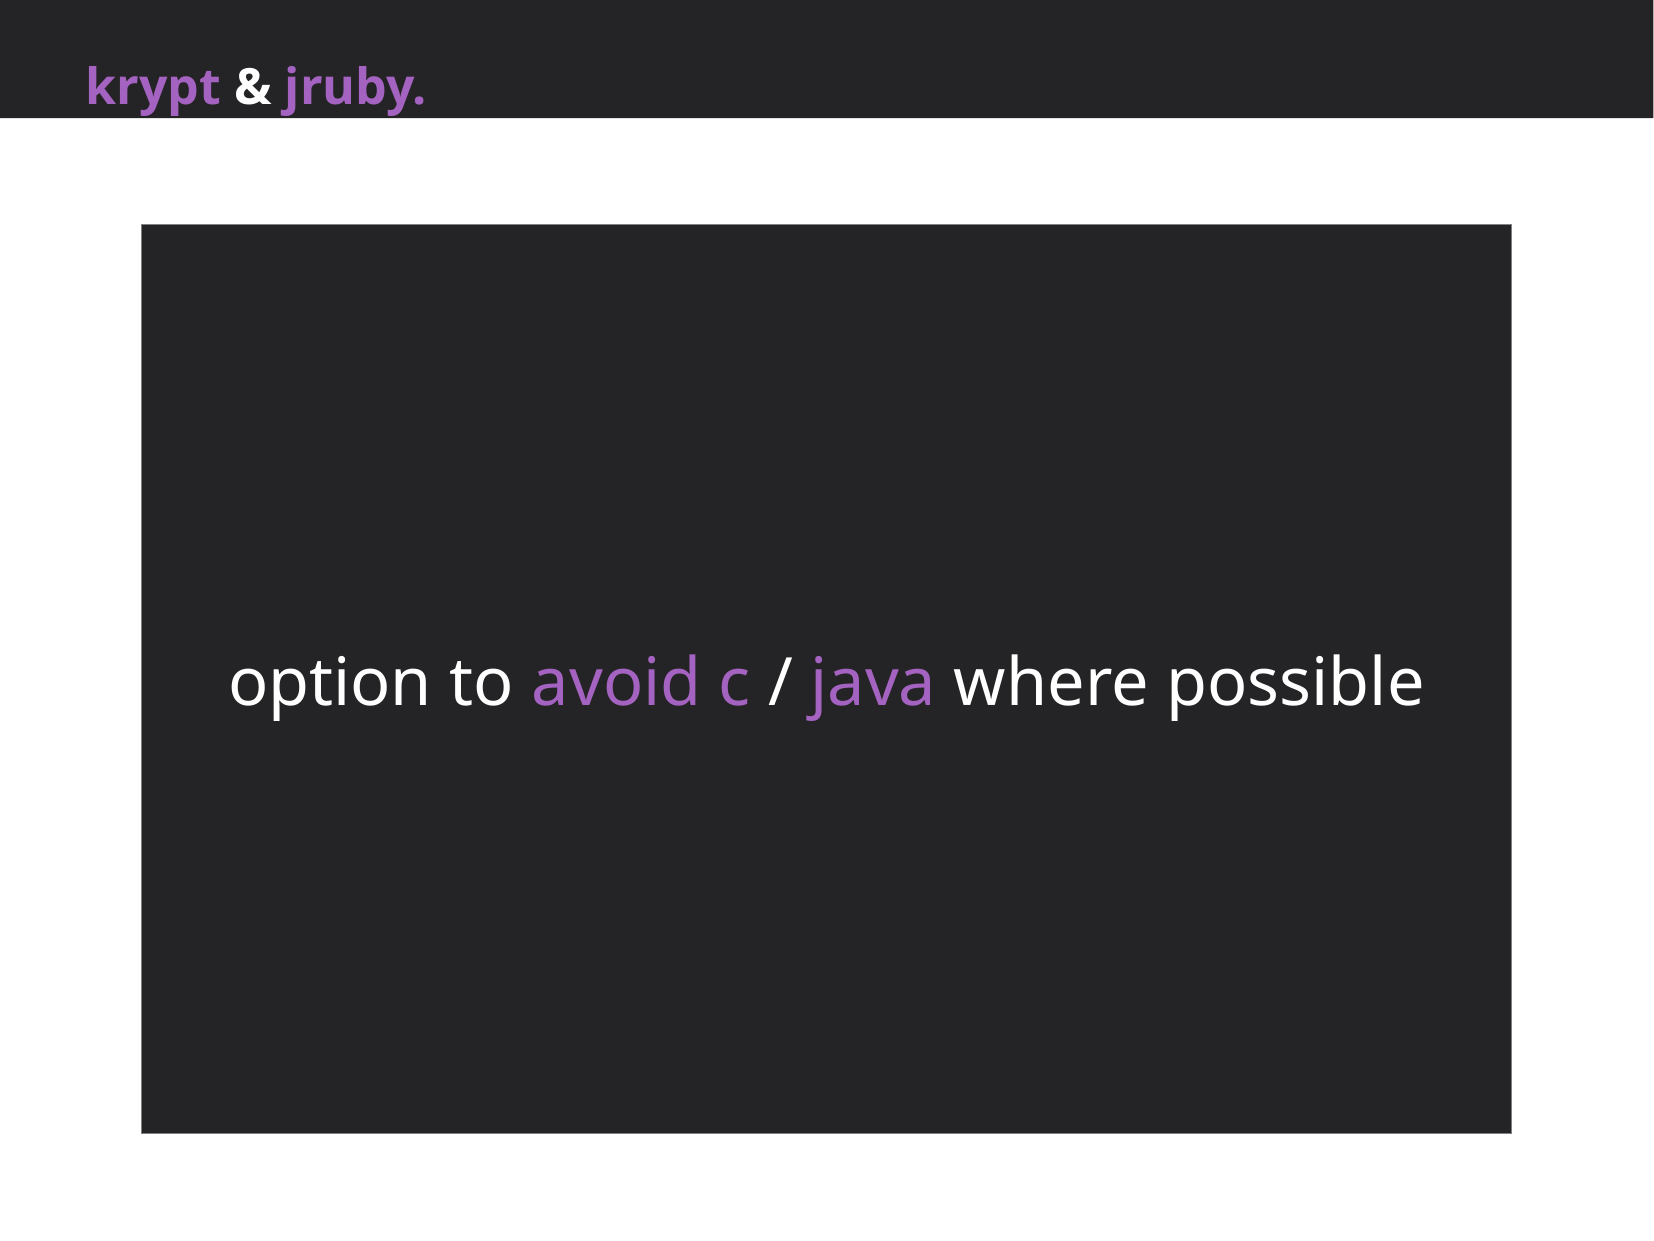

krypt & jruby.
option to avoid c / java where possible